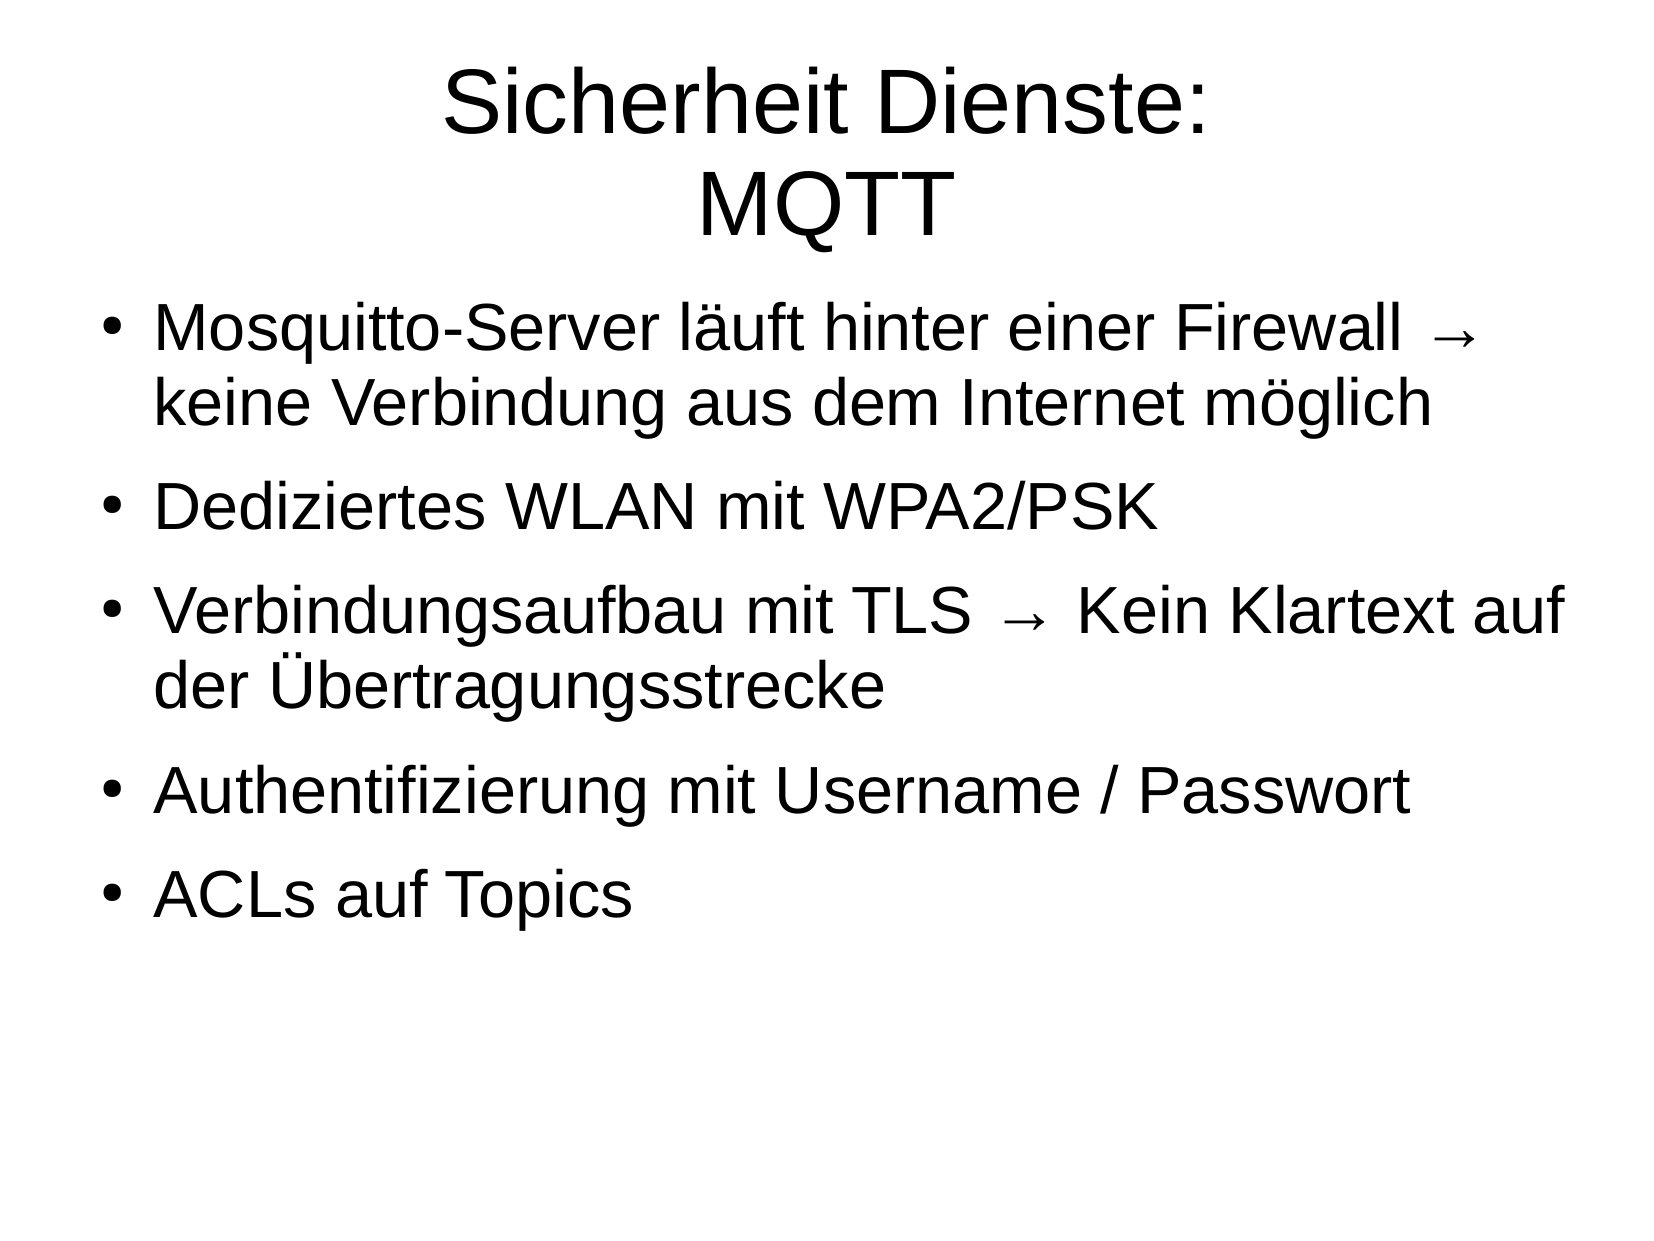

# Sicherheit Dienste: MQTT
Mosquitto-Server läuft hinter einer Firewall → keine Verbindung aus dem Internet möglich
Dediziertes WLAN mit WPA2/PSK
Verbindungsaufbau mit TLS → Kein Klartext auf der Übertragungsstrecke
Authentifizierung mit Username / Passwort
ACLs auf Topics